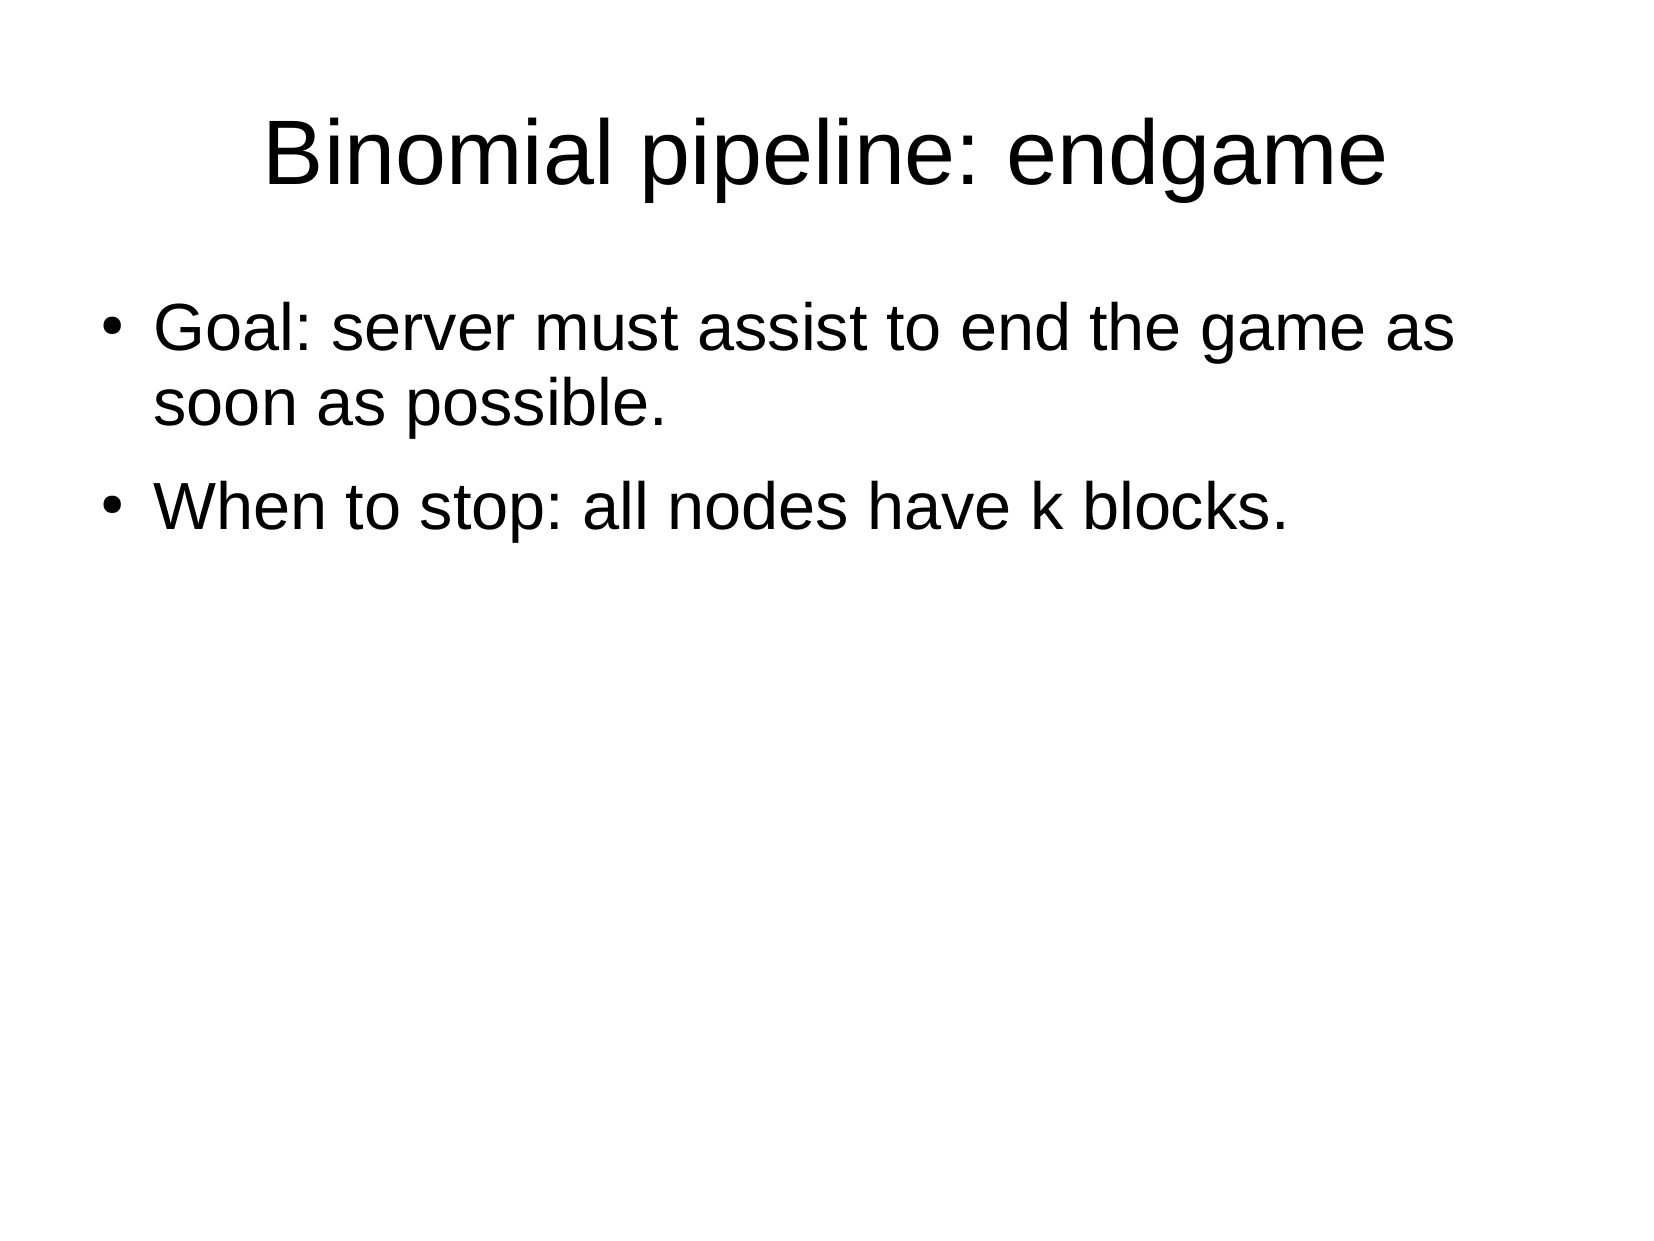

# Binomial pipeline: endgame
Goal: server must assist to end the game as soon as possible.
When to stop: all nodes have k blocks.